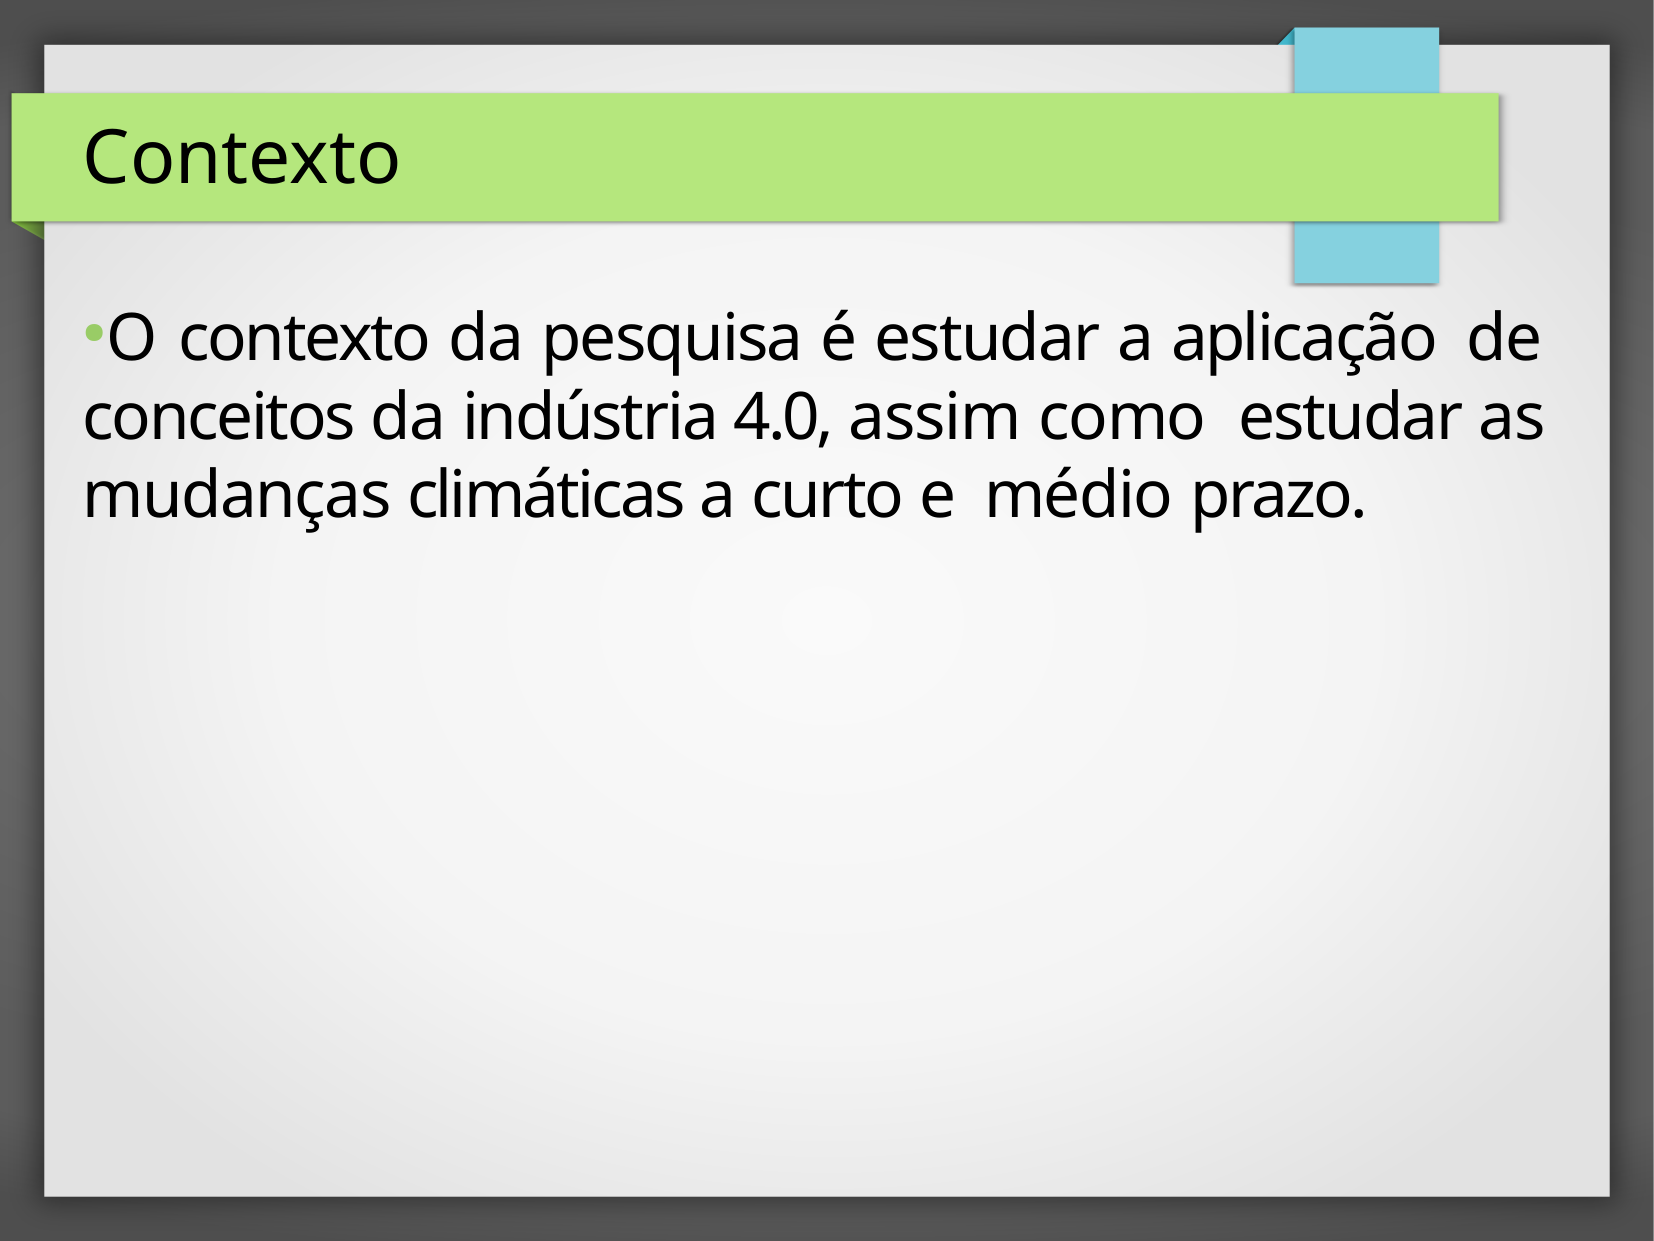

# Contexto
O contexto da pesquisa é estudar a aplicação de conceitos da indústria 4.0, assim como estudar as mudanças climáticas a curto e médio prazo.